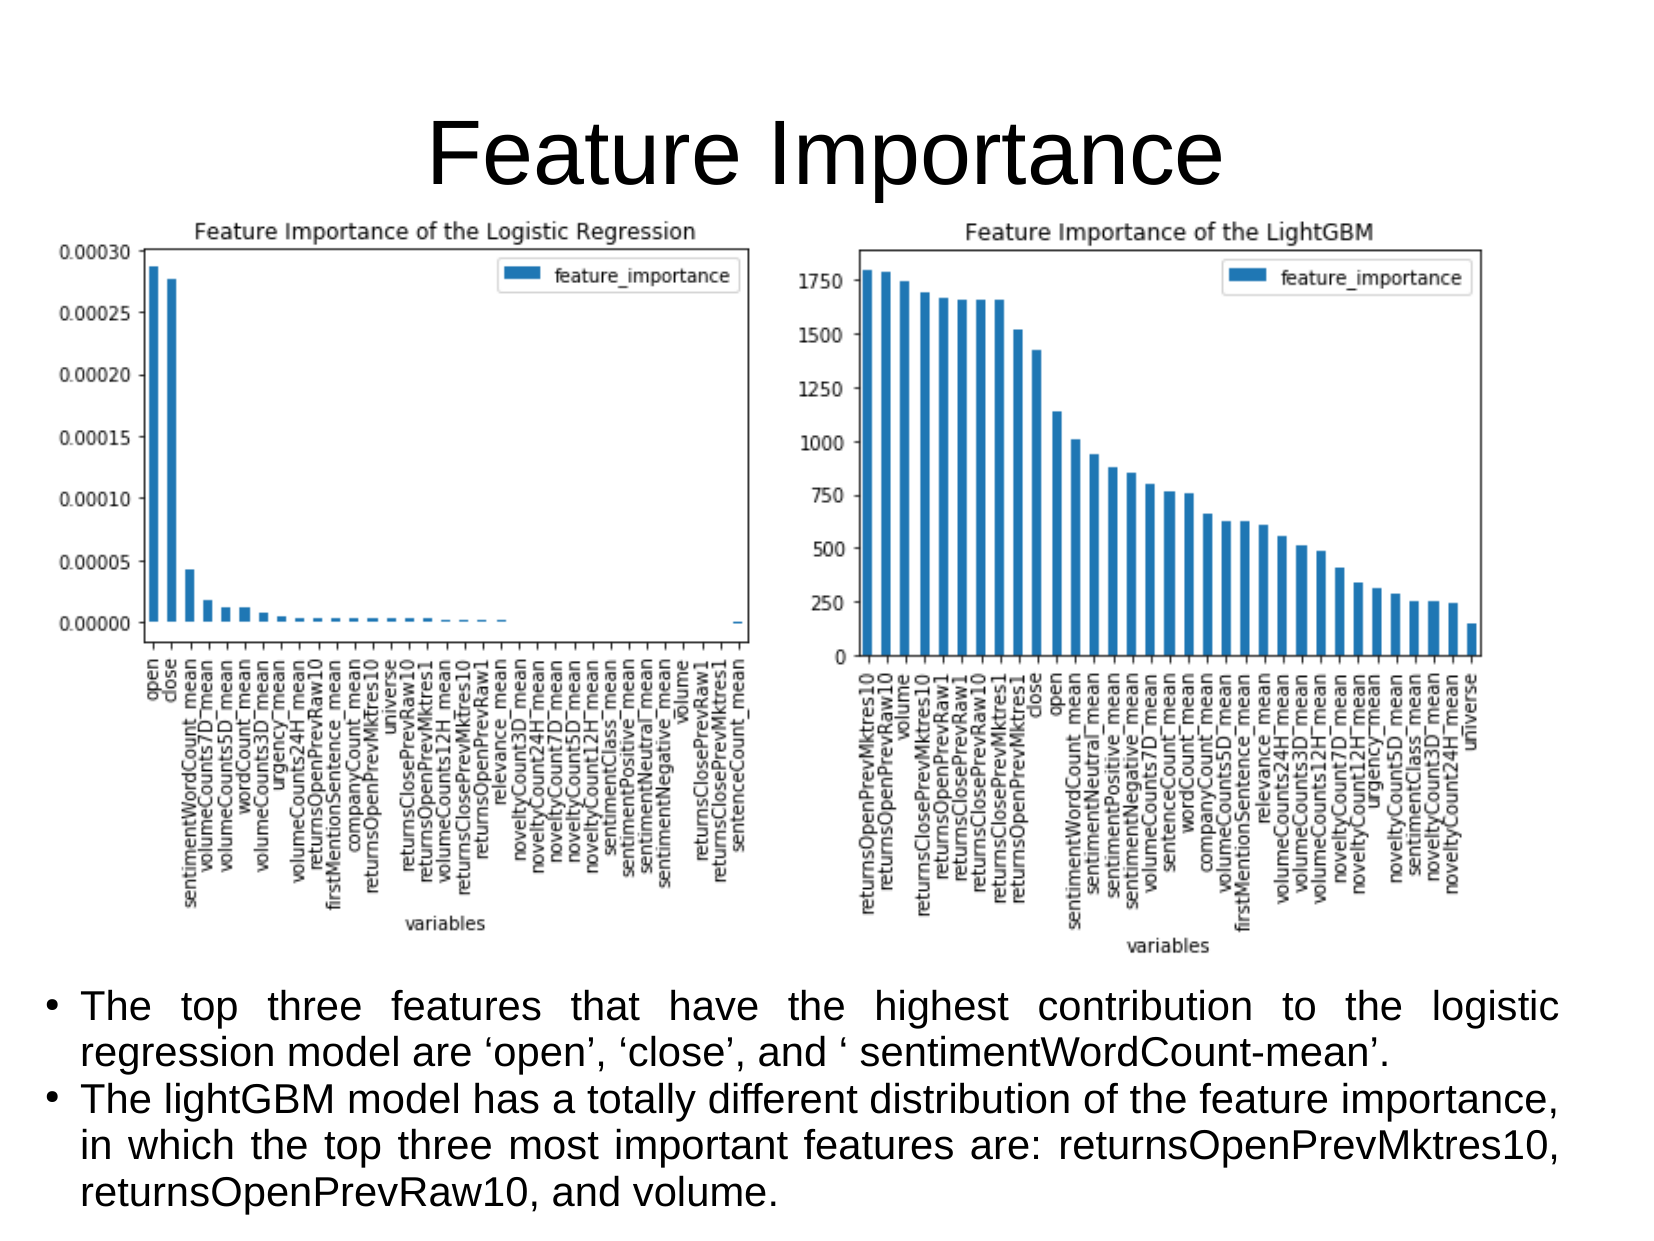

# Feature Importance
The top three features that have the highest contribution to the logistic regression model are ‘open’, ‘close’, and ‘ sentimentWordCount-mean’.
The lightGBM model has a totally different distribution of the feature importance, in which the top three most important features are: returnsOpenPrevMktres10, returnsOpenPrevRaw10, and volume.